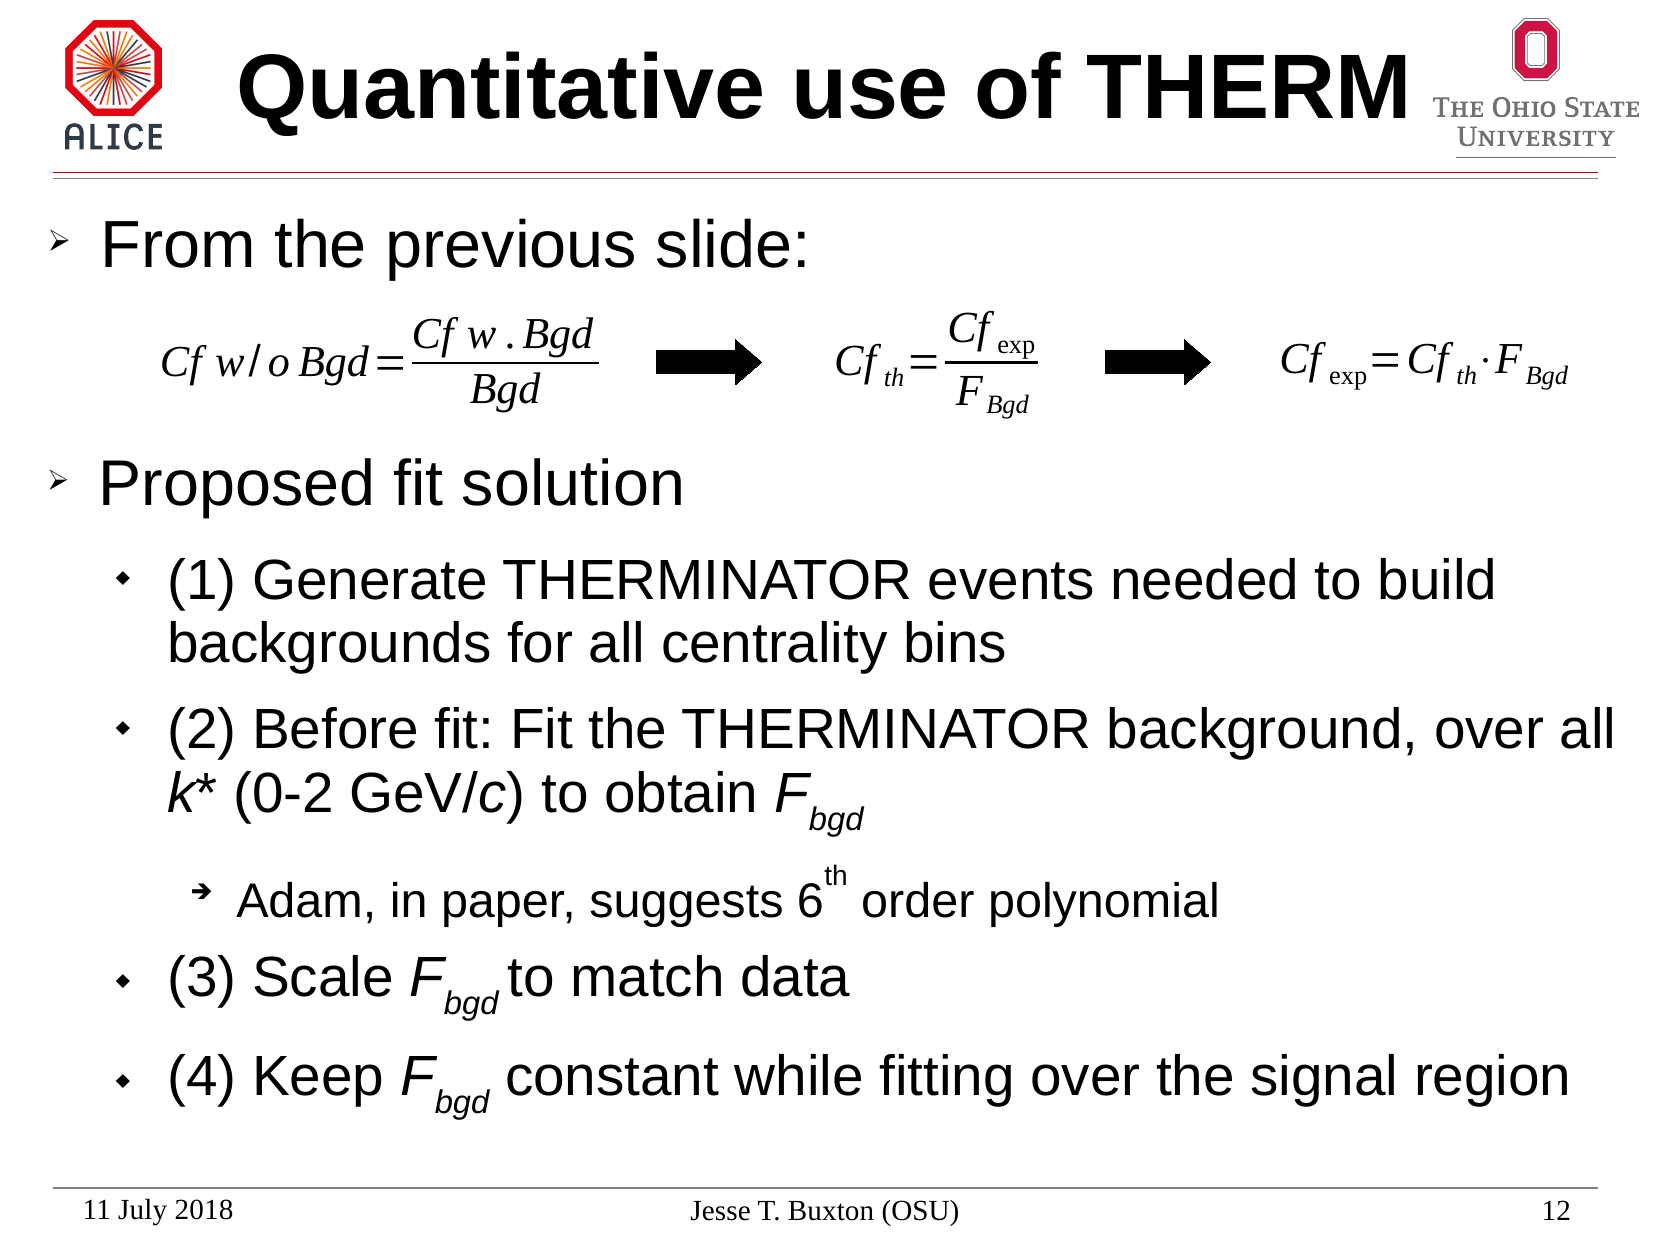

# Quantitative use of THERM
From the previous slide:
Proposed fit solution
(1) Generate THERMINATOR events needed to build backgrounds for all centrality bins
(2) Before fit: Fit the THERMINATOR background, over all k* (0-2 GeV/c) to obtain Fbgd
Adam, in paper, suggests 6th order polynomial
(3) Scale Fbgd to match data
(4) Keep Fbgd constant while fitting over the signal region
11 July 2018
Jesse T. Buxton (OSU)
12